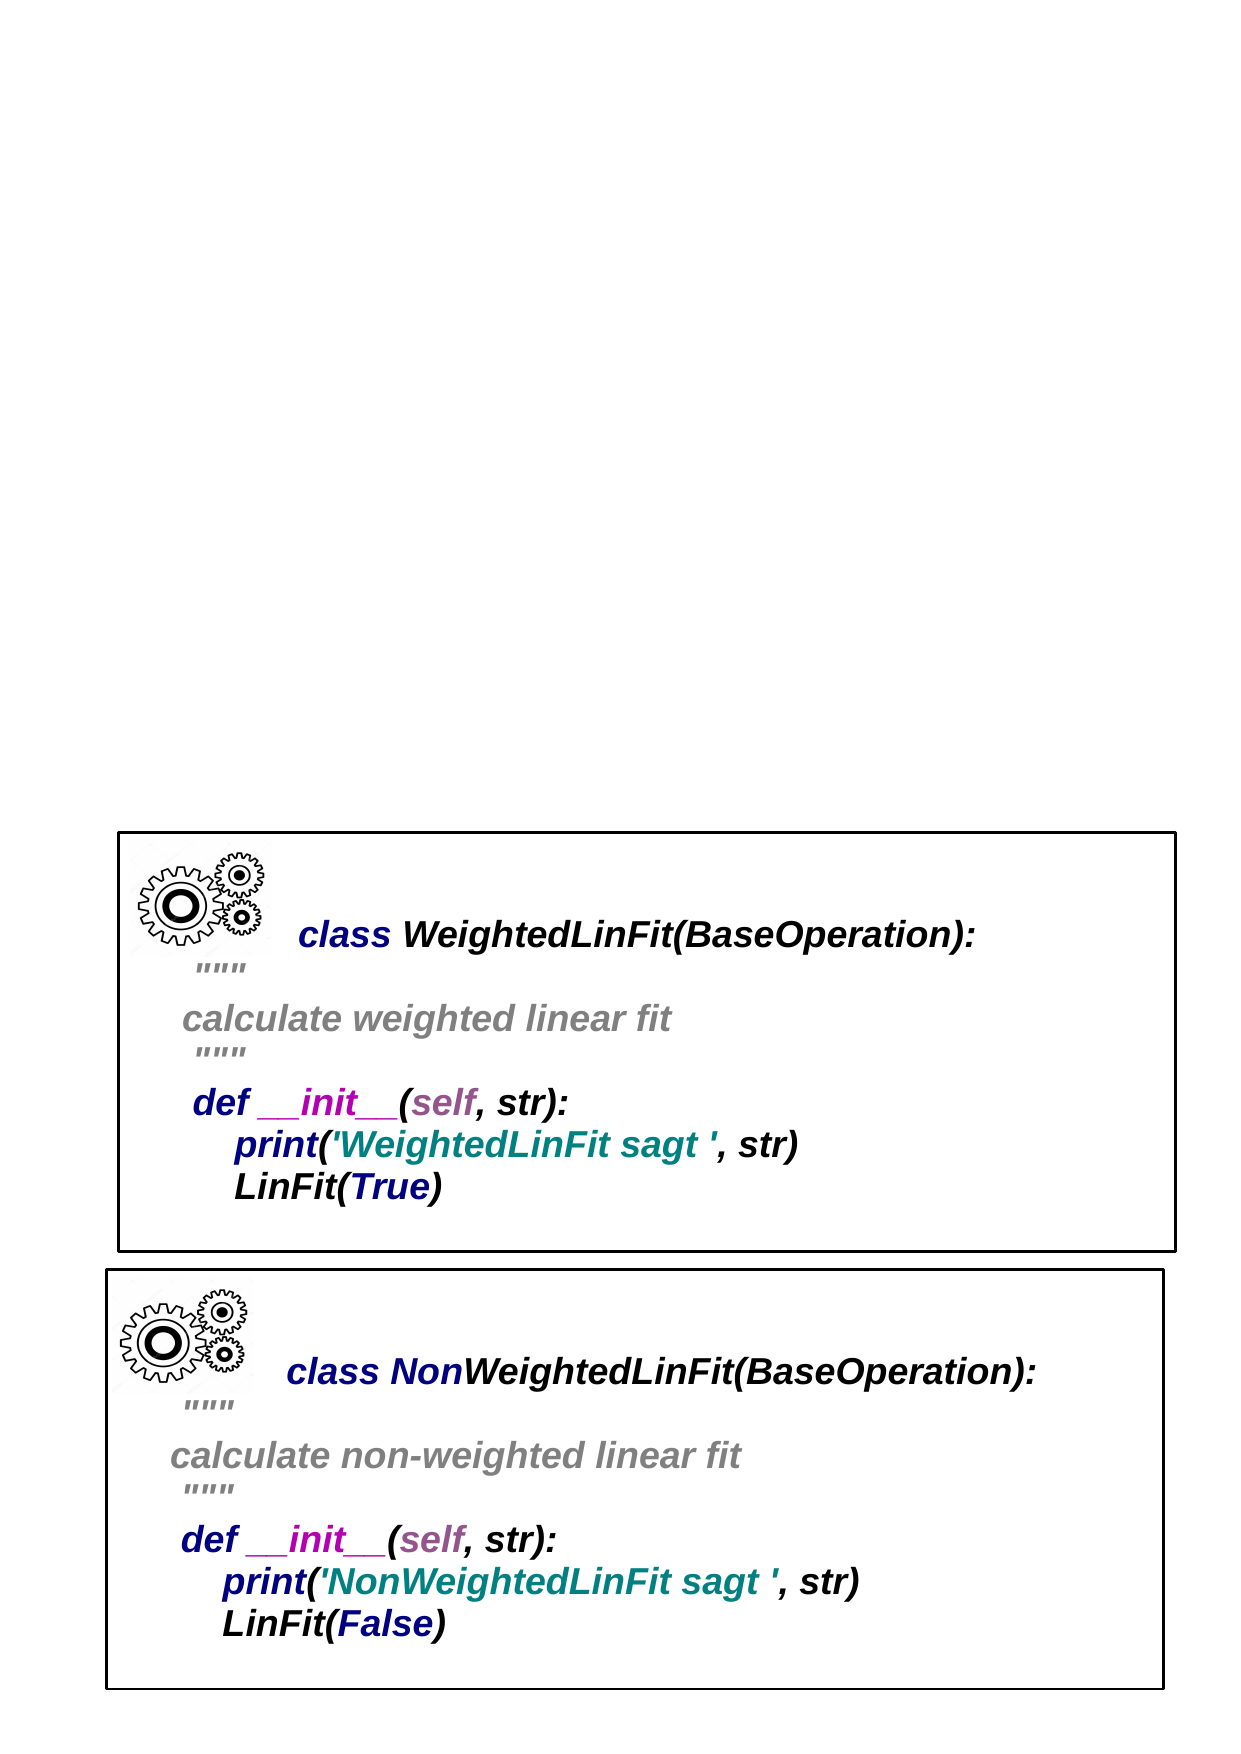

class WeightedLinFit(BaseOperation):
 """
 calculate weighted linear fit
 """
 def __init__(self, str):
 print('WeightedLinFit sagt ', str)
 LinFit(True)
		class NonWeightedLinFit(BaseOperation):
 """
 calculate non-weighted linear fit
 """
 def __init__(self, str):
 print('NonWeightedLinFit sagt ', str)
 LinFit(False)